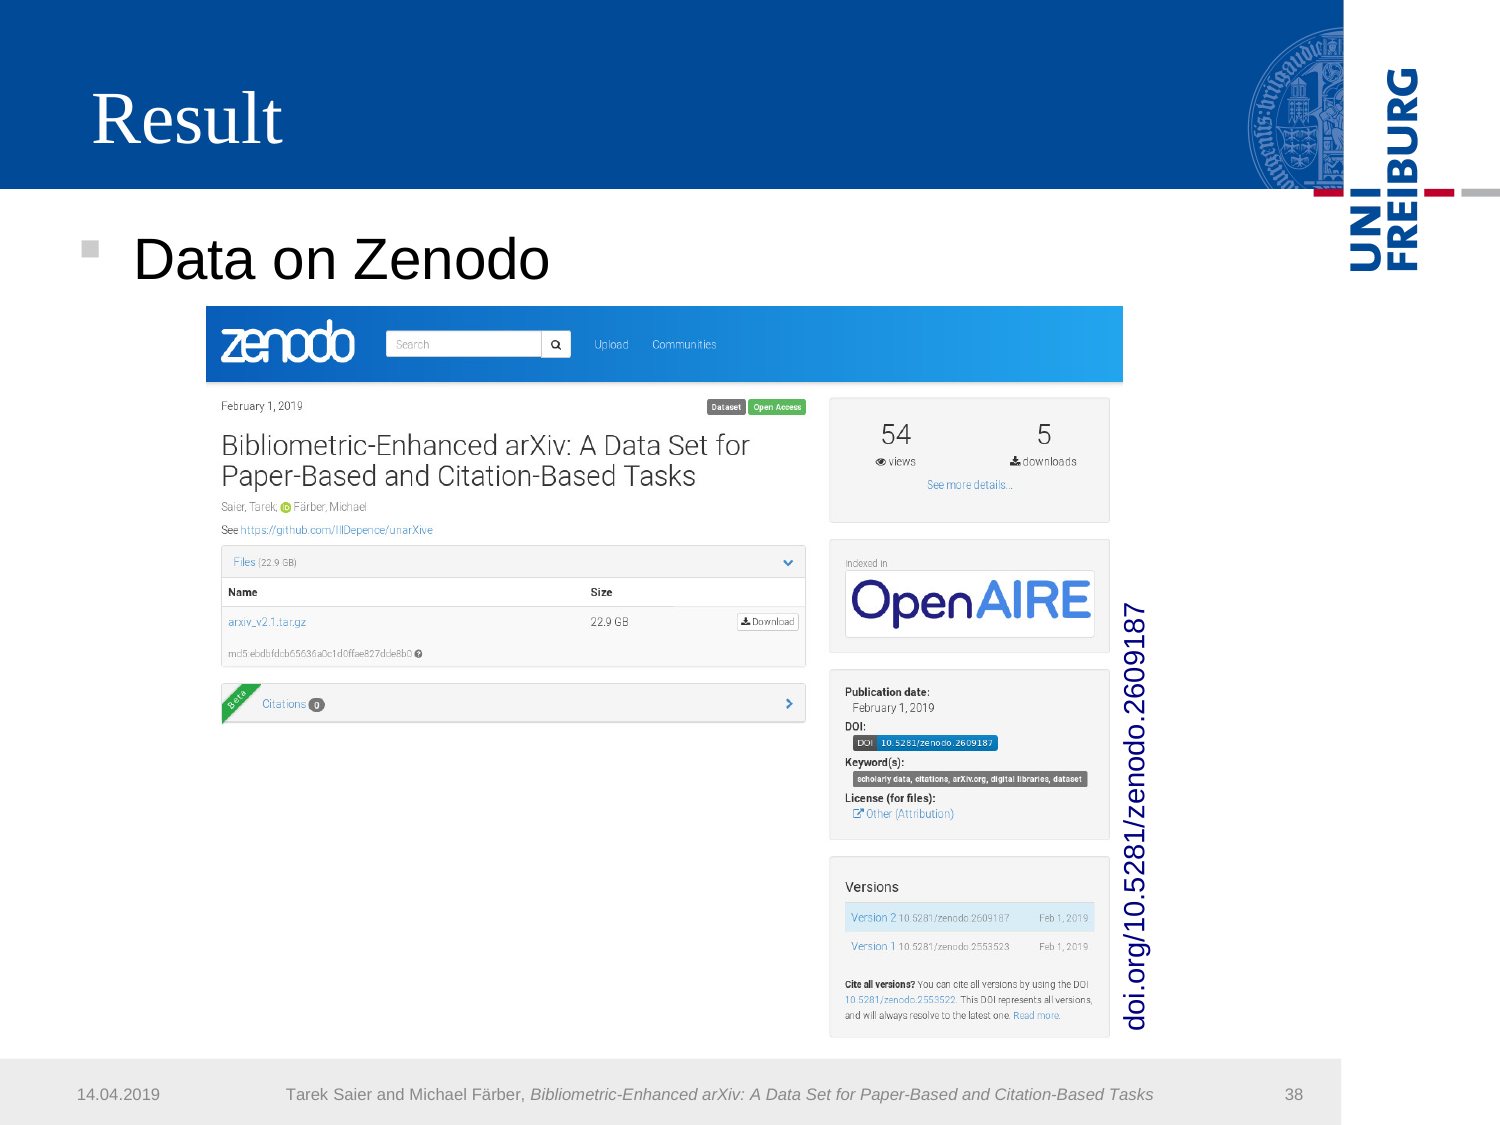

# Result
Data on Zenodo
doi.org/10.5281/zenodo.2609187
Präsentationstitel
38